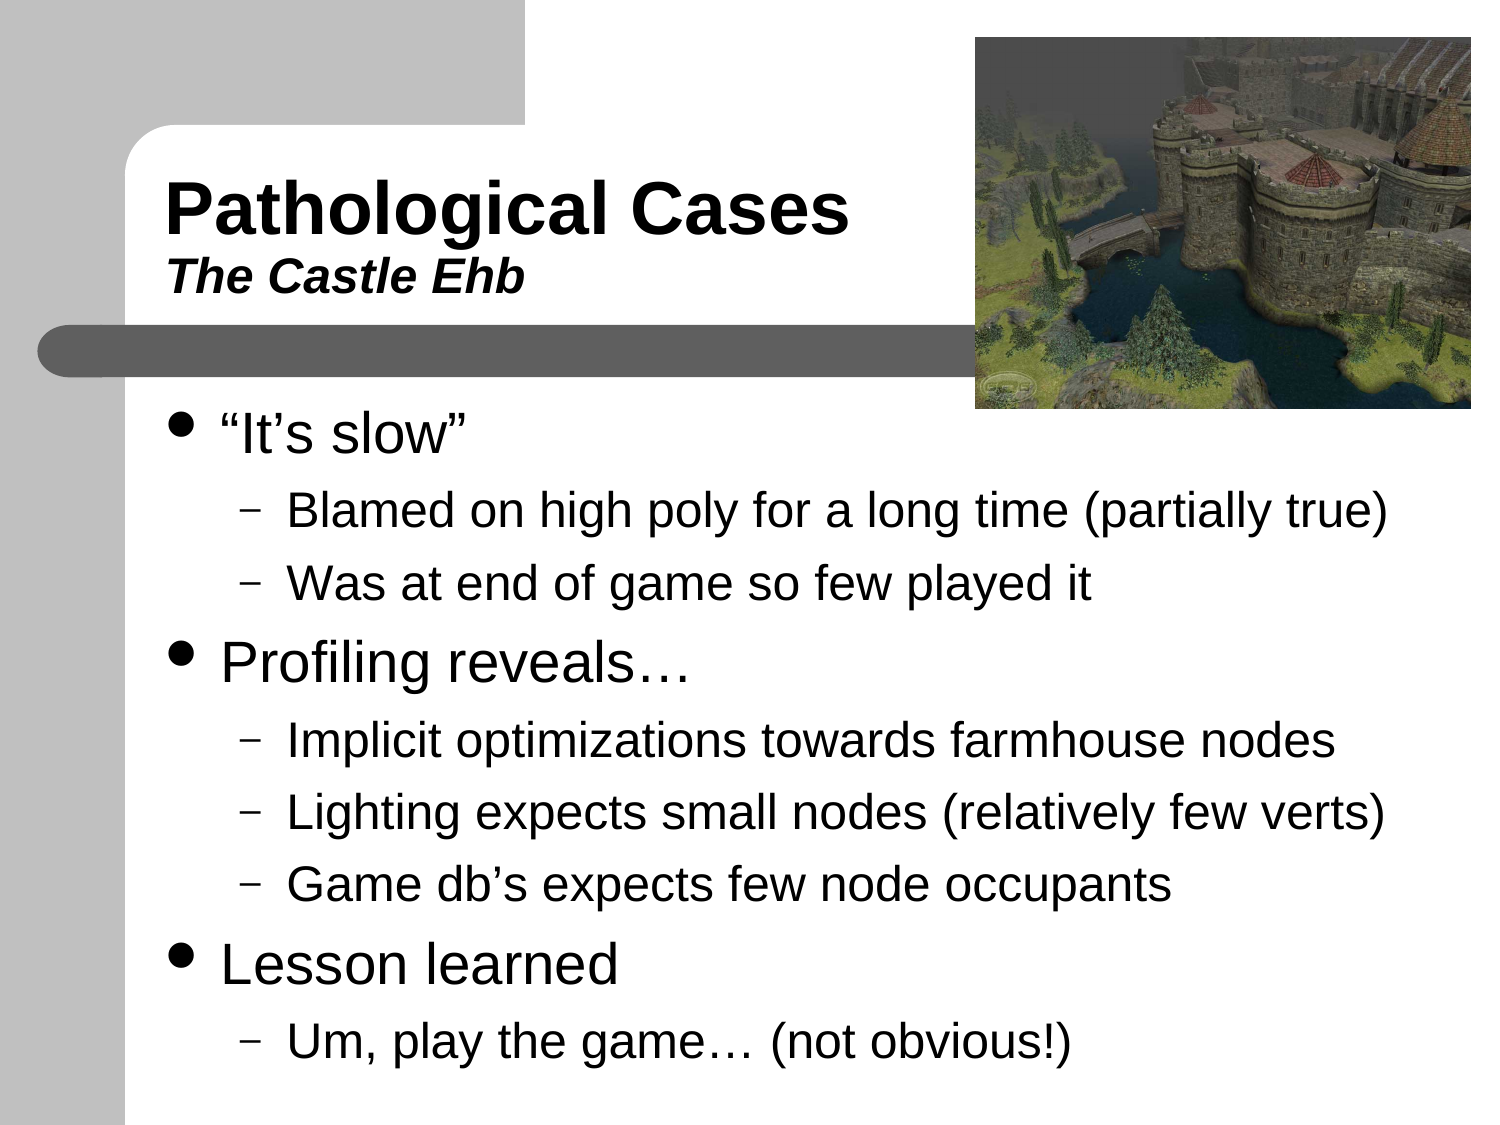

# Pathological Cases The Castle Ehb
“It’s slow”
Blamed on high poly for a long time (partially true)
Was at end of game so few played it
Profiling reveals…
Implicit optimizations towards farmhouse nodes
Lighting expects small nodes (relatively few verts)
Game db’s expects few node occupants
Lesson learned
Um, play the game… (not obvious!)